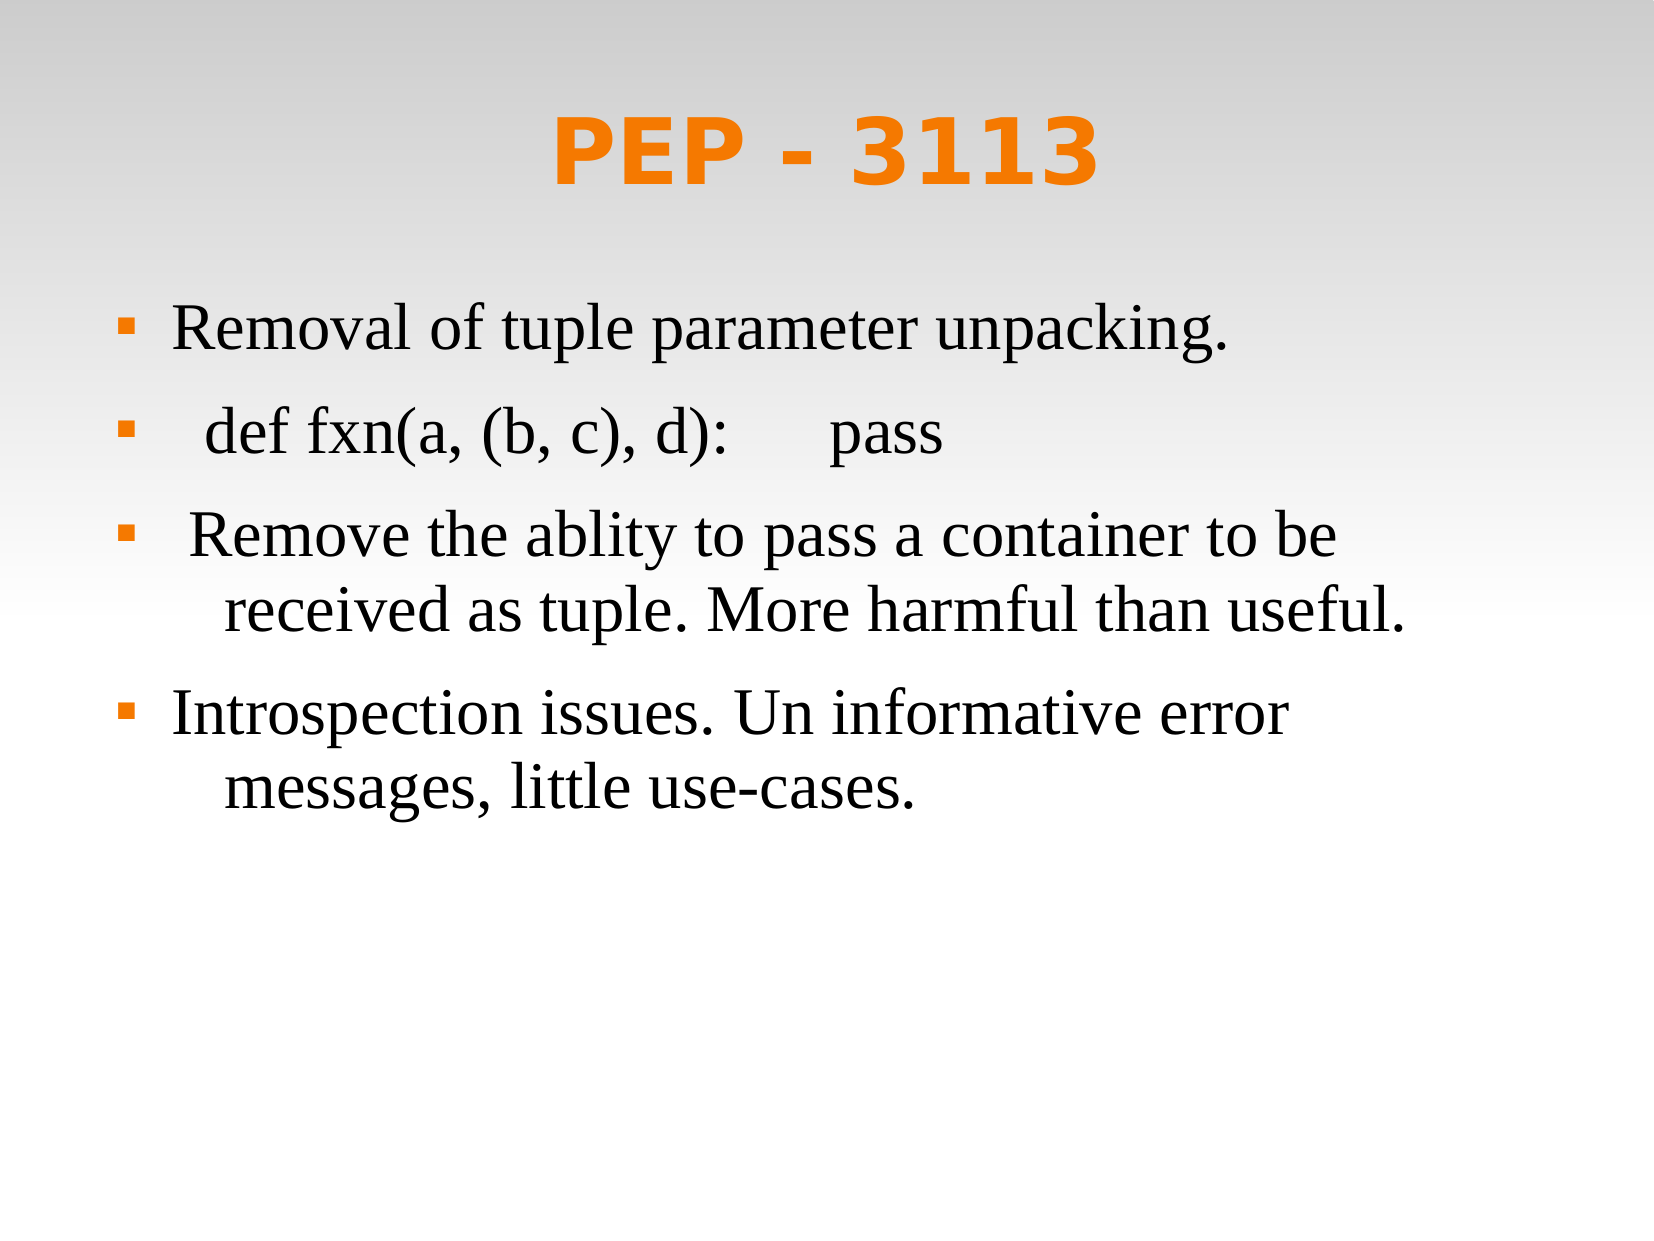

# PEP - 3113
Removal of tuple parameter unpacking.
 def fxn(a, (b, c), d): pass
 Remove the ablity to pass a container to be received as tuple. More harmful than useful.
Introspection issues. Un informative error messages, little use-cases.